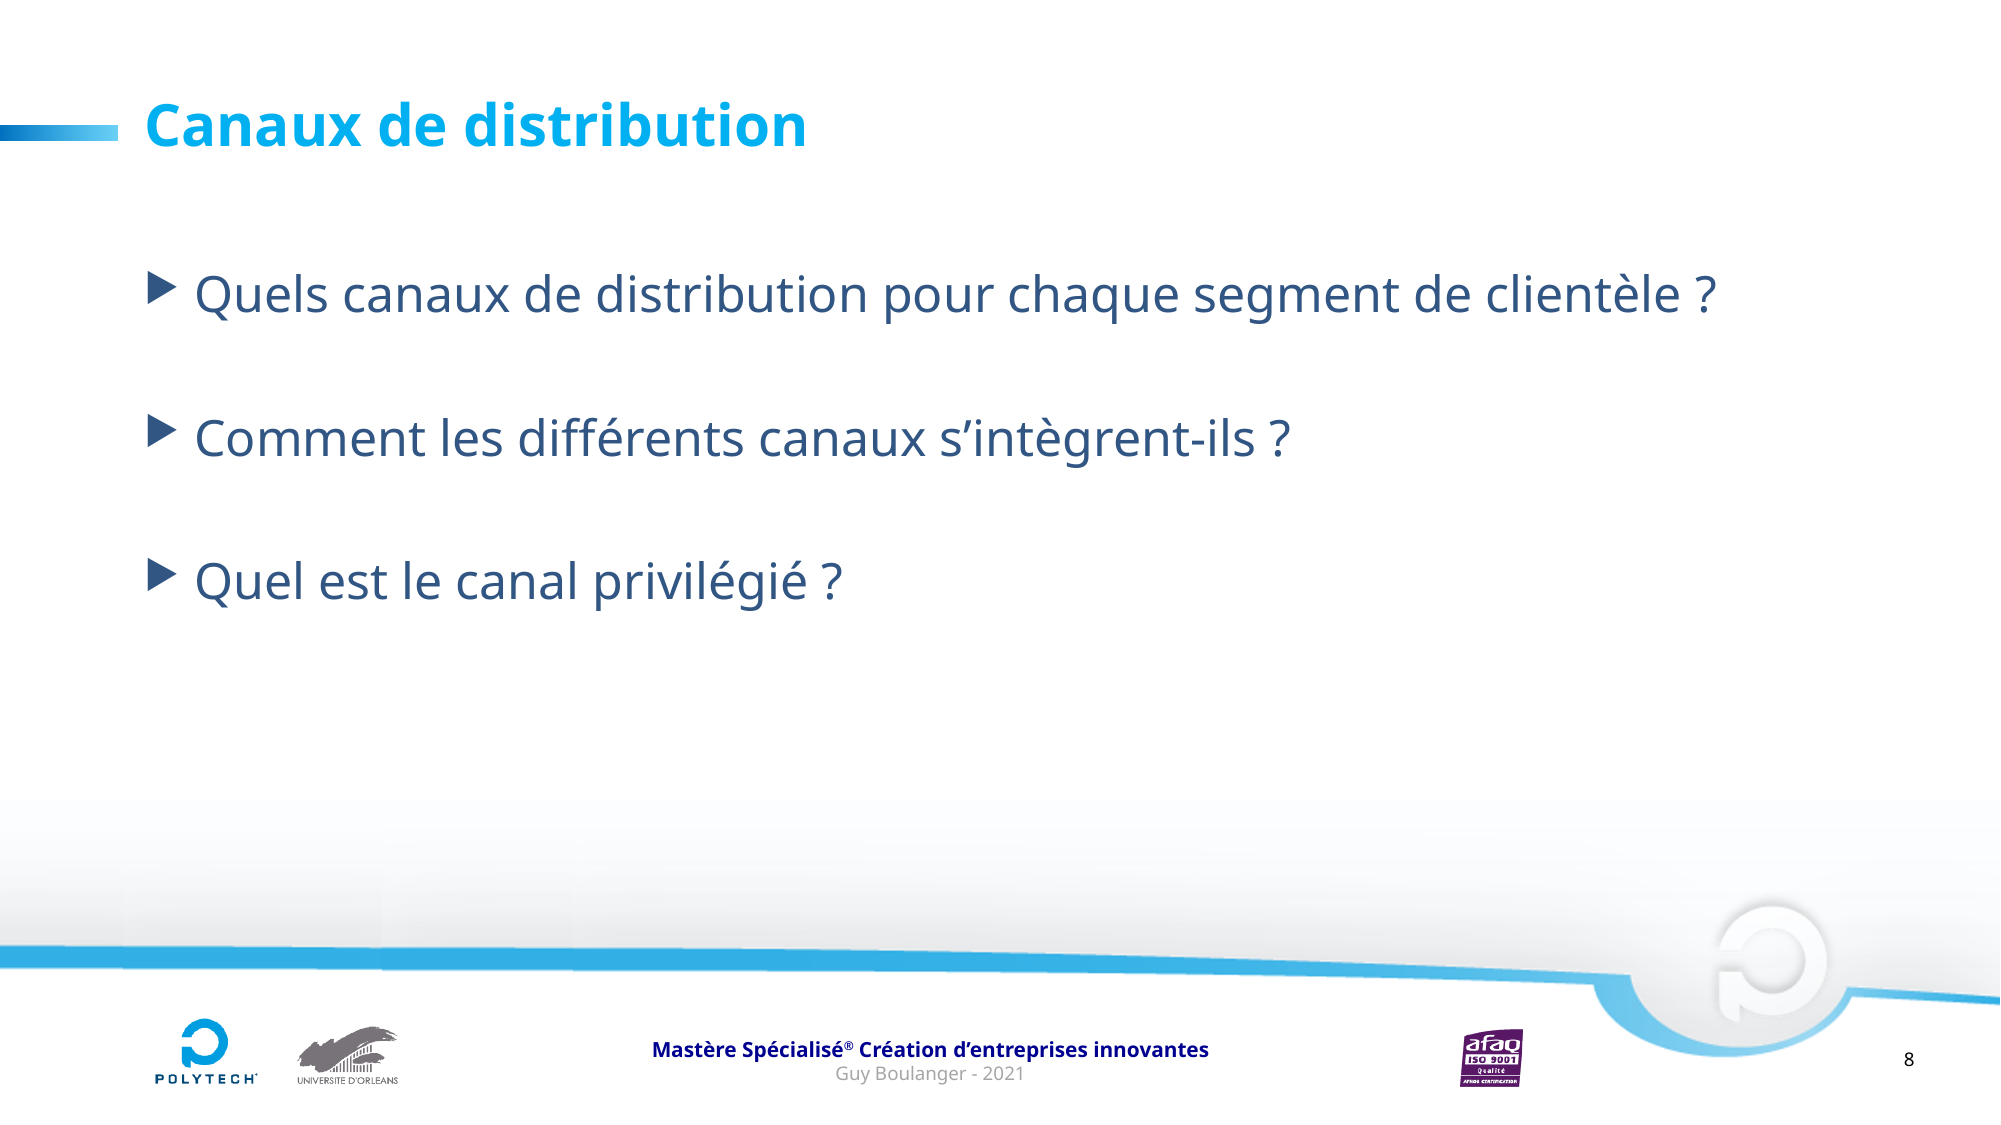

# Canaux de distribution
 Quels canaux de distribution pour chaque segment de clientèle ?
 Comment les différents canaux s’intègrent-ils ?
 Quel est le canal privilégié ?
Mastère Spécialisé® Création d’entreprises innovantes
Guy Boulanger - 2021
8